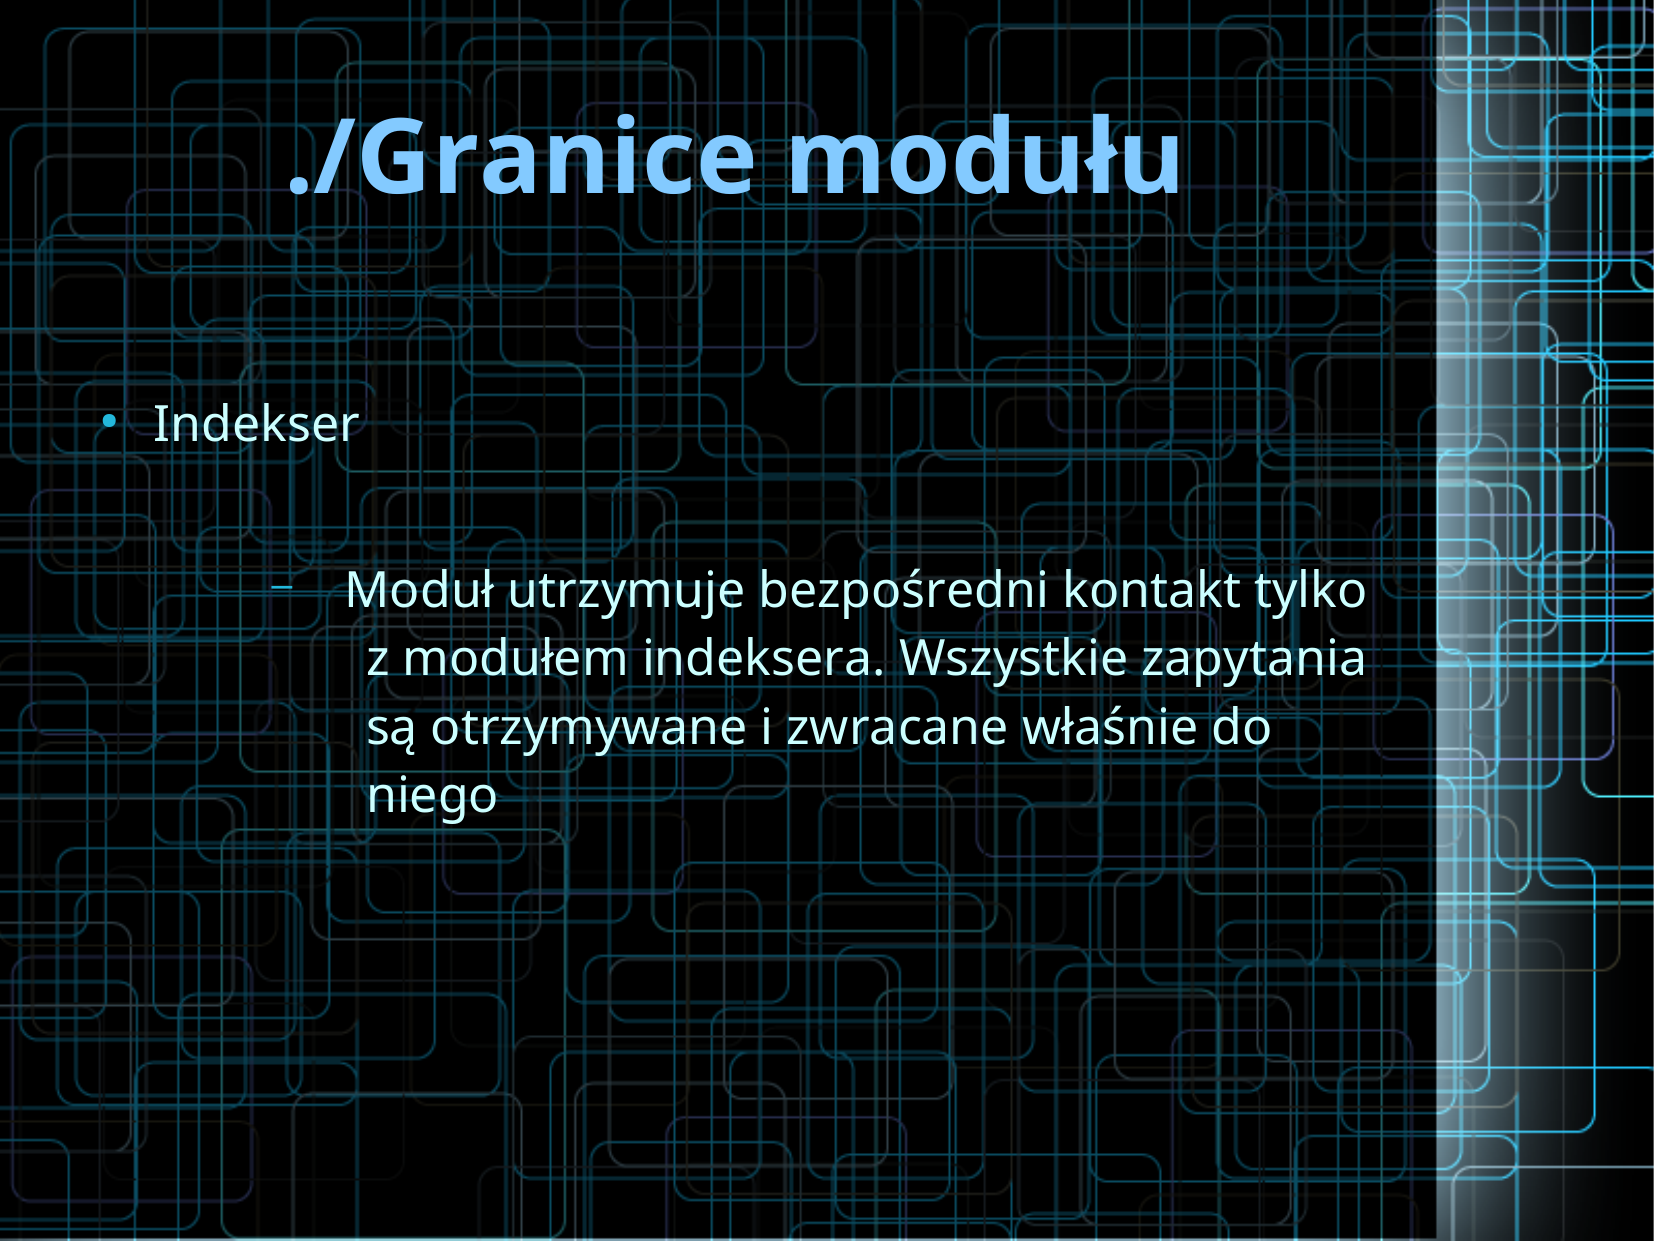

# ./Granice modułu
Indekser
 Moduł utrzymuje bezpośredni kontakt tylko z modułem indeksera. Wszystkie zapytania są otrzymywane i zwracane właśnie do niego